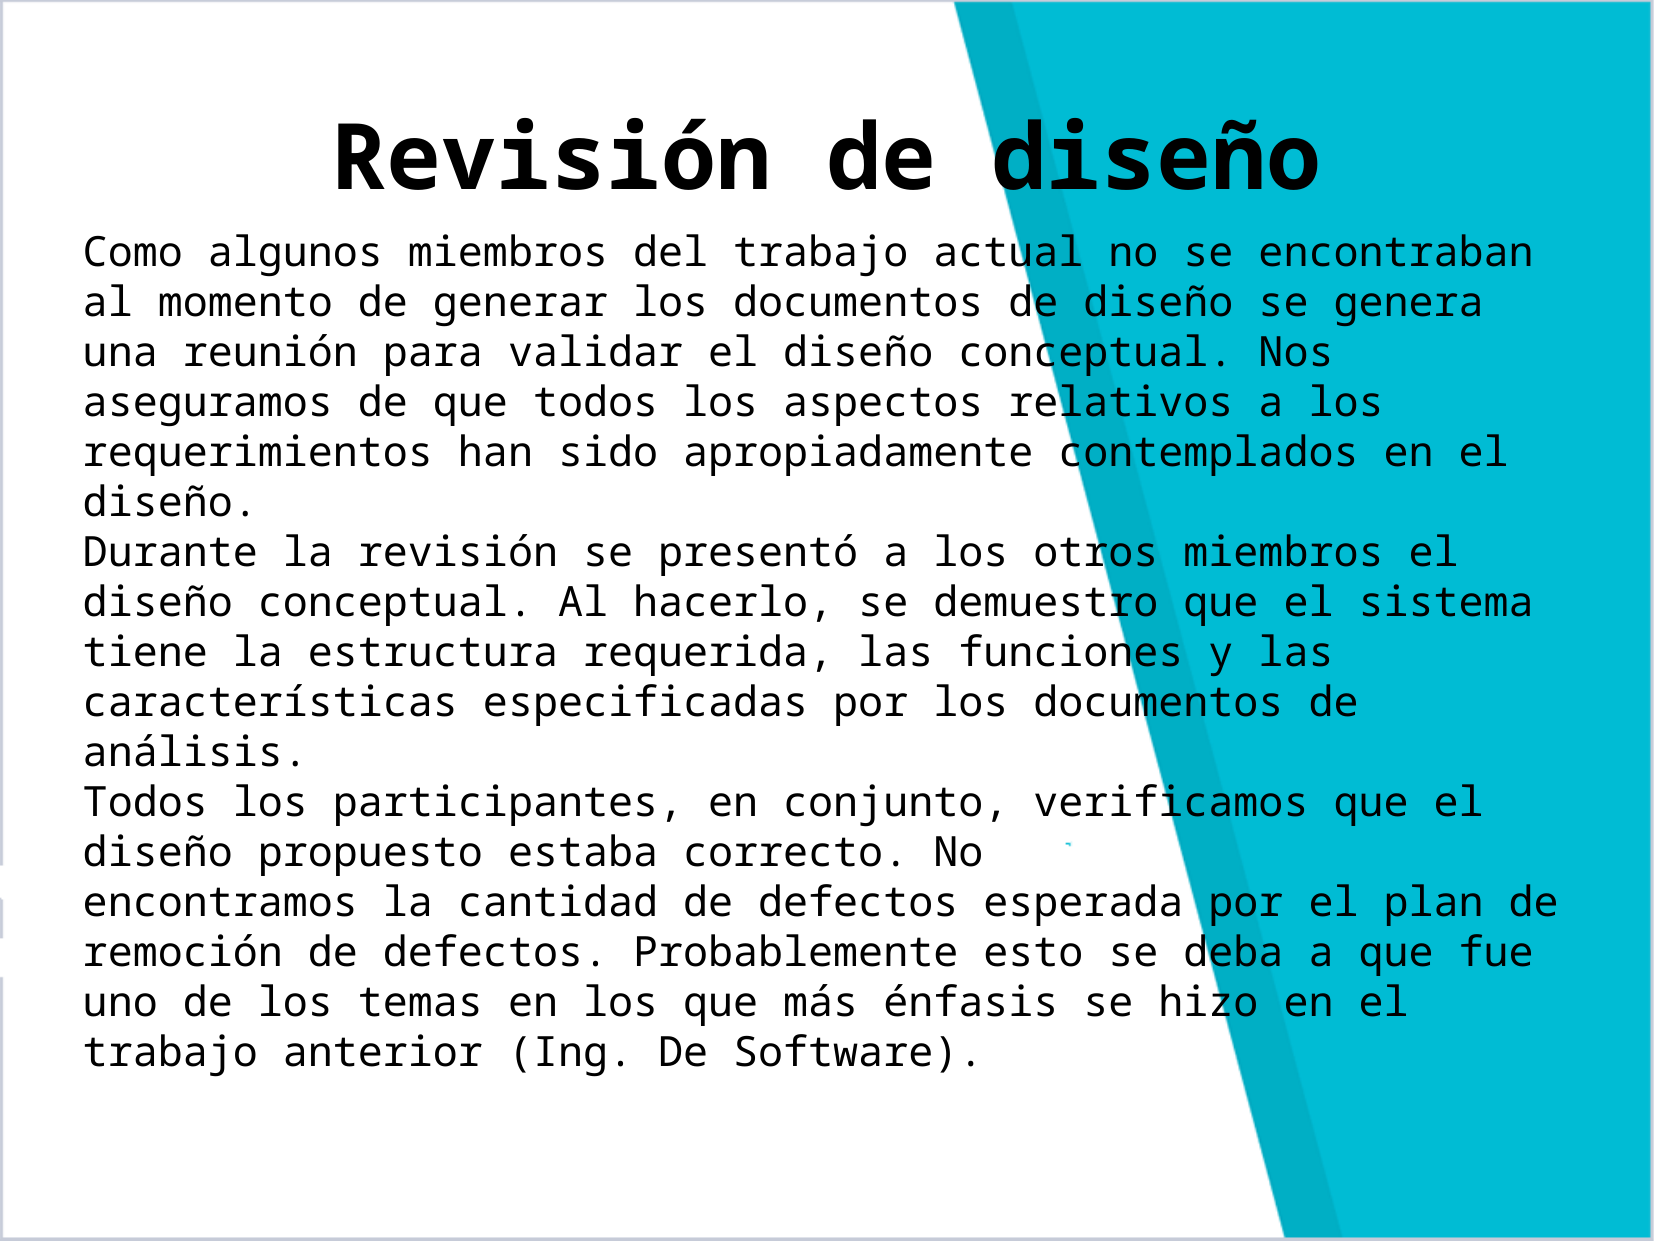

Revisión de diseño
Como algunos miembros del trabajo actual no se encontraban al momento de generar los documentos de diseño se genera una reunión para validar el diseño conceptual. Nos aseguramos de que todos los aspectos relativos a los requerimientos han sido apropiadamente contemplados en el diseño.
Durante la revisión se presentó a los otros miembros el diseño conceptual. Al hacerlo, se demuestro que el sistema tiene la estructura requerida, las funciones y las características especificadas por los documentos de análisis.
Todos los participantes, en conjunto, verificamos que el diseño propuesto estaba correcto. No
encontramos la cantidad de defectos esperada por el plan de remoción de defectos. Probablemente esto se deba a que fue uno de los temas en los que más énfasis se hizo en el trabajo anterior (Ing. De Software).